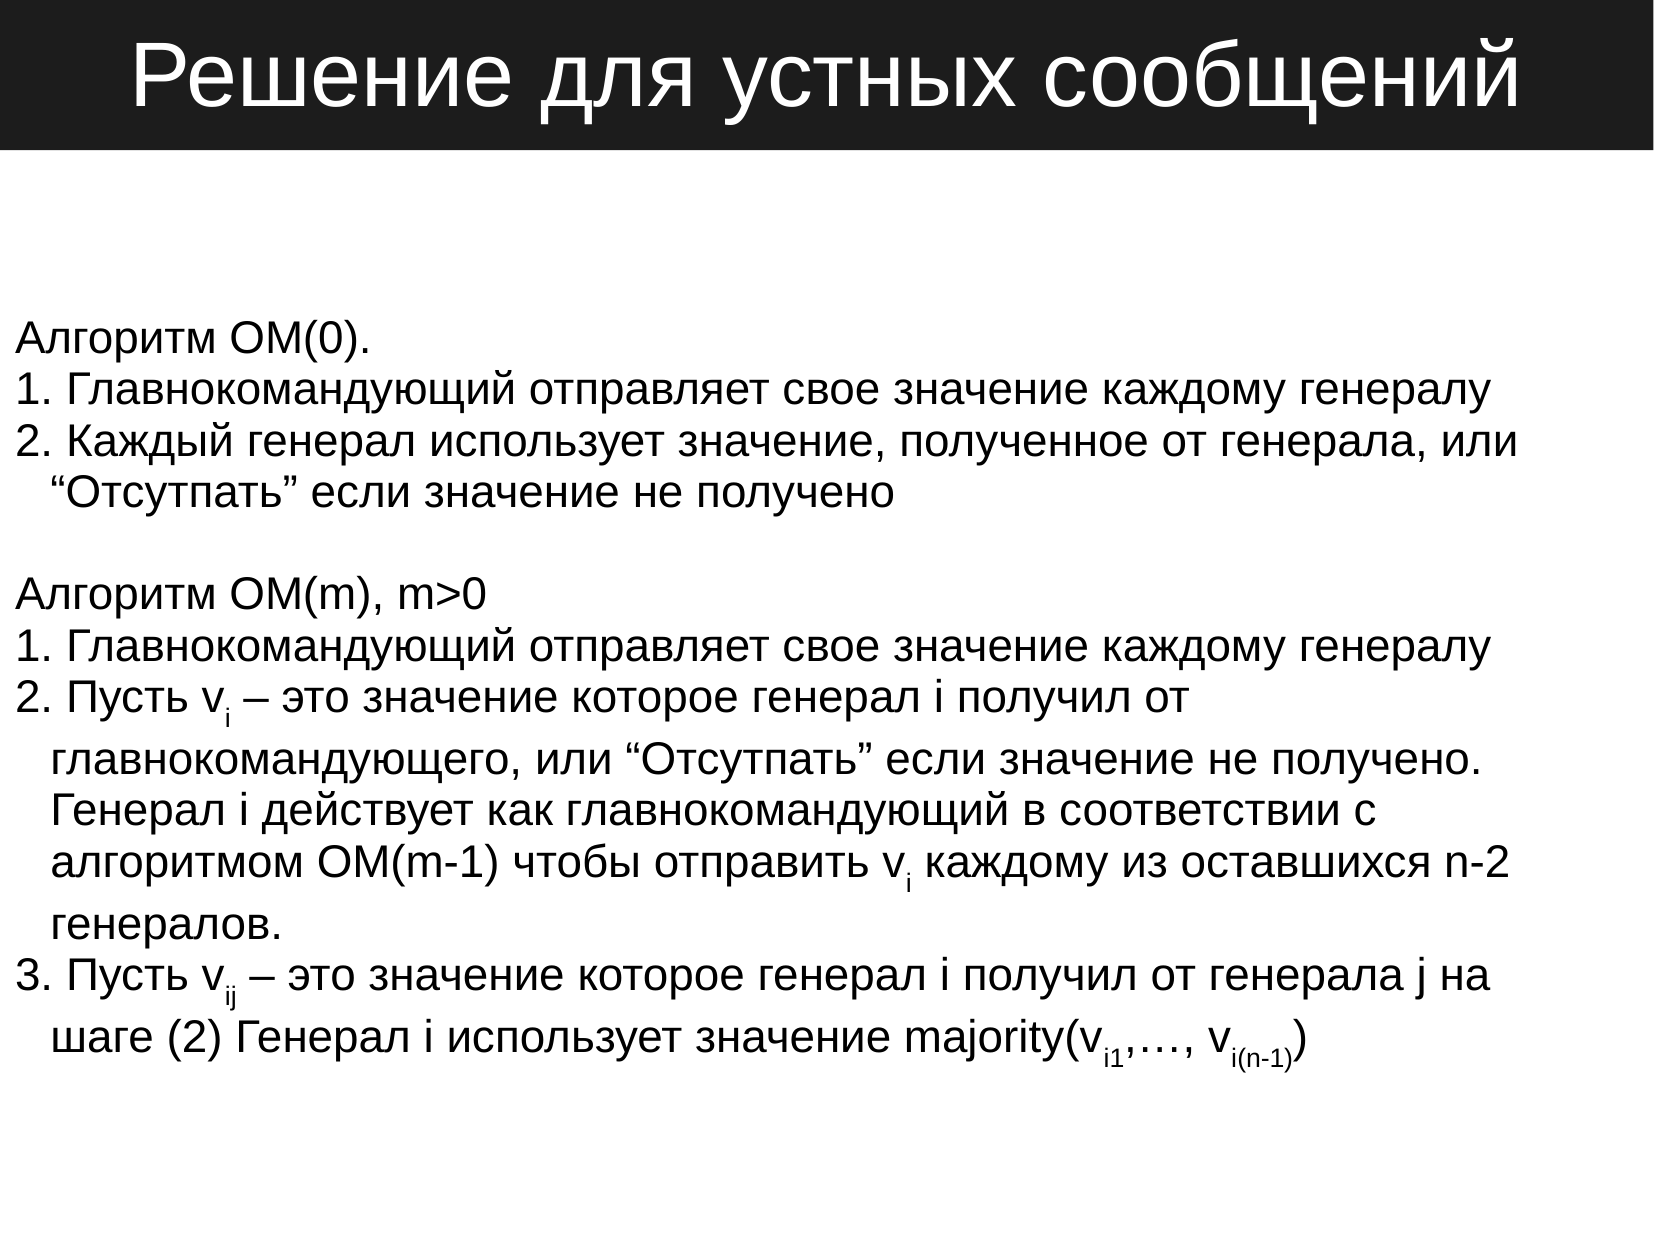

# Решение для устных сообщений
Алгоритм OM(0).
 Главнокомандующий отправляет свое значение каждому генералу
 Каждый генерал использует значение, полученное от генерала, или “Отсутпать” если значение не получено
Алгоритм OM(m), m>0
 Главнокомандующий отправляет свое значение каждому генералу
 Пусть vi – это значение которое генерал i получил от главнокомандующего, или “Отсутпать” если значение не получено. Генерал i действует как главнокомандующий в соответствии с алгоритмом OM(m-1) чтобы отправить vi каждому из оставшихся n-2 генералов.
 Пусть vij – это значение которое генерал i получил от генерала j на шаге (2) Генерал i использует значение majority(vi1,…, vi(n-1))